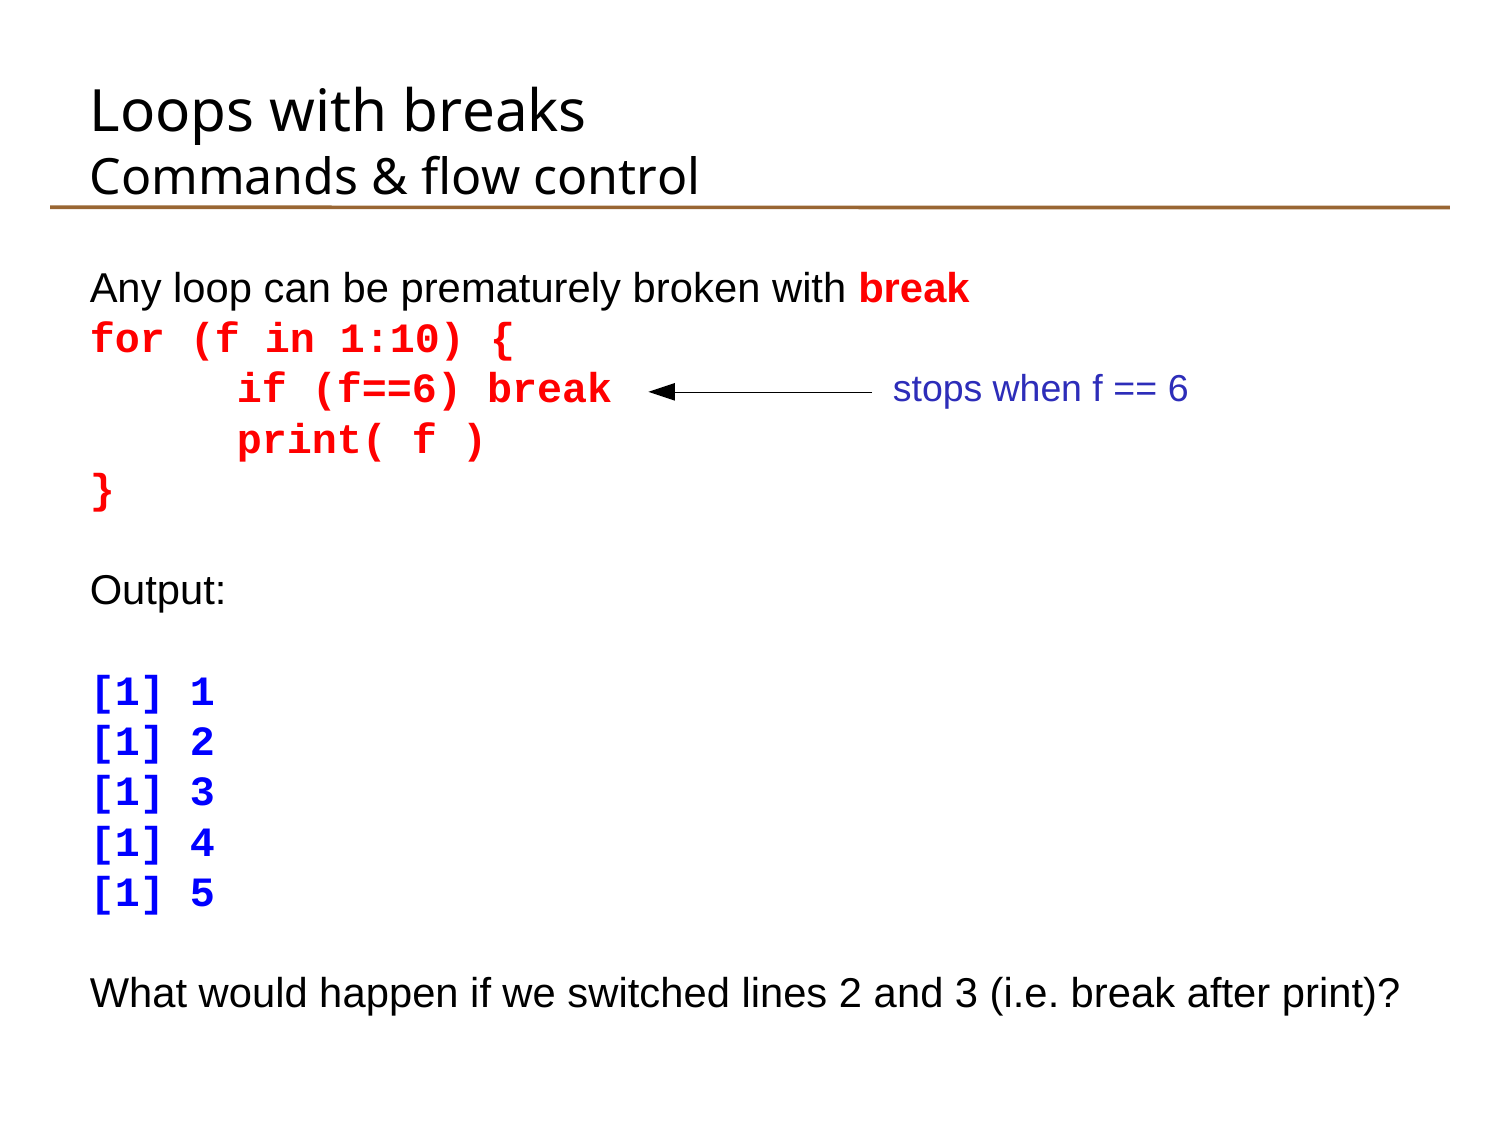

Loops with breaks
Commands & flow control
Any loop can be prematurely broken with break
for (f in 1:10) {
		if (f==6) break
		print( f )
}
Output:
[1] 1
[1] 2
[1] 3
[1] 4
[1] 5
What would happen if we switched lines 2 and 3 (i.e. break after print)?
stops when f == 6